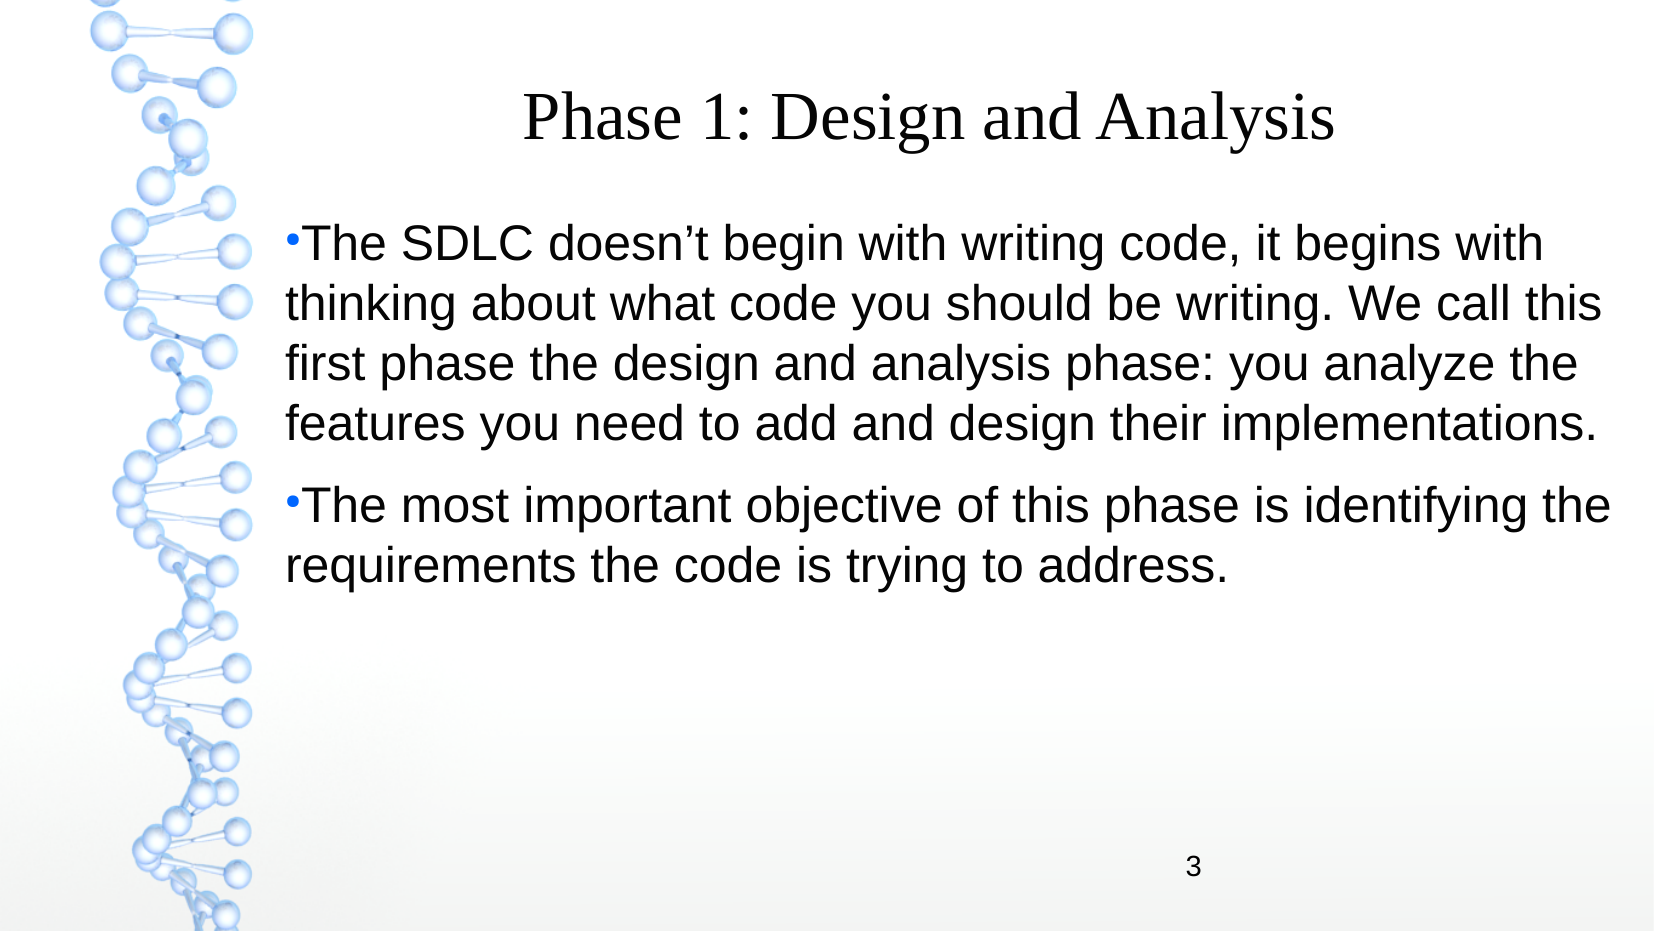

# Phase 1: Design and Analysis
The SDLC doesn’t begin with writing code, it begins with thinking about what code you should be writing. We call this first phase the design and analysis phase: you analyze the features you need to add and design their implementations.
The most important objective of this phase is identifying the requirements the code is trying to address.